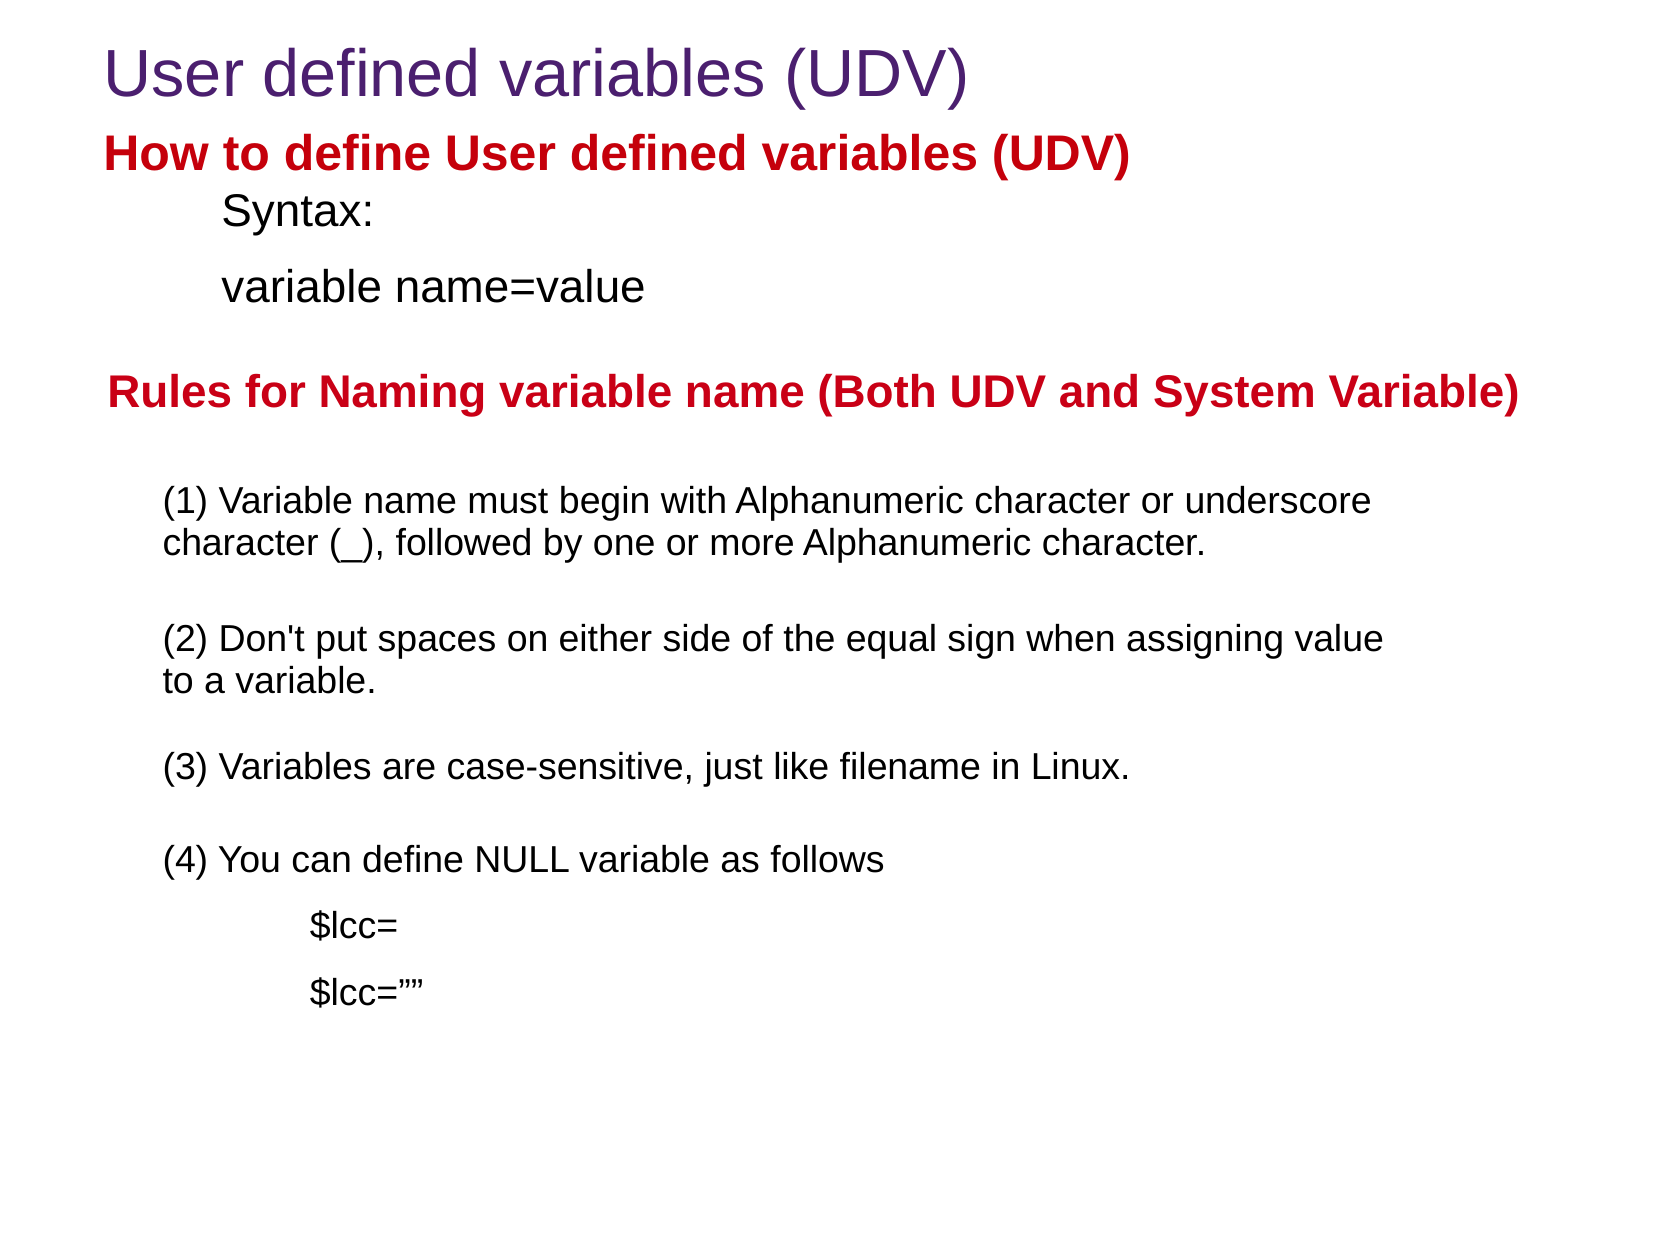

User defined variables (UDV)
How to define User defined variables (UDV)
Syntax:
variable name=value
Rules for Naming variable name (Both UDV and System Variable)
(1) Variable name must begin with Alphanumeric character or underscore character (_), followed by one or more Alphanumeric character.
(2) Don't put spaces on either side of the equal sign when assigning value to a variable.
(3) Variables are case-sensitive, just like filename in Linux.
(4) You can define NULL variable as follows
		$lcc=
		$lcc=””